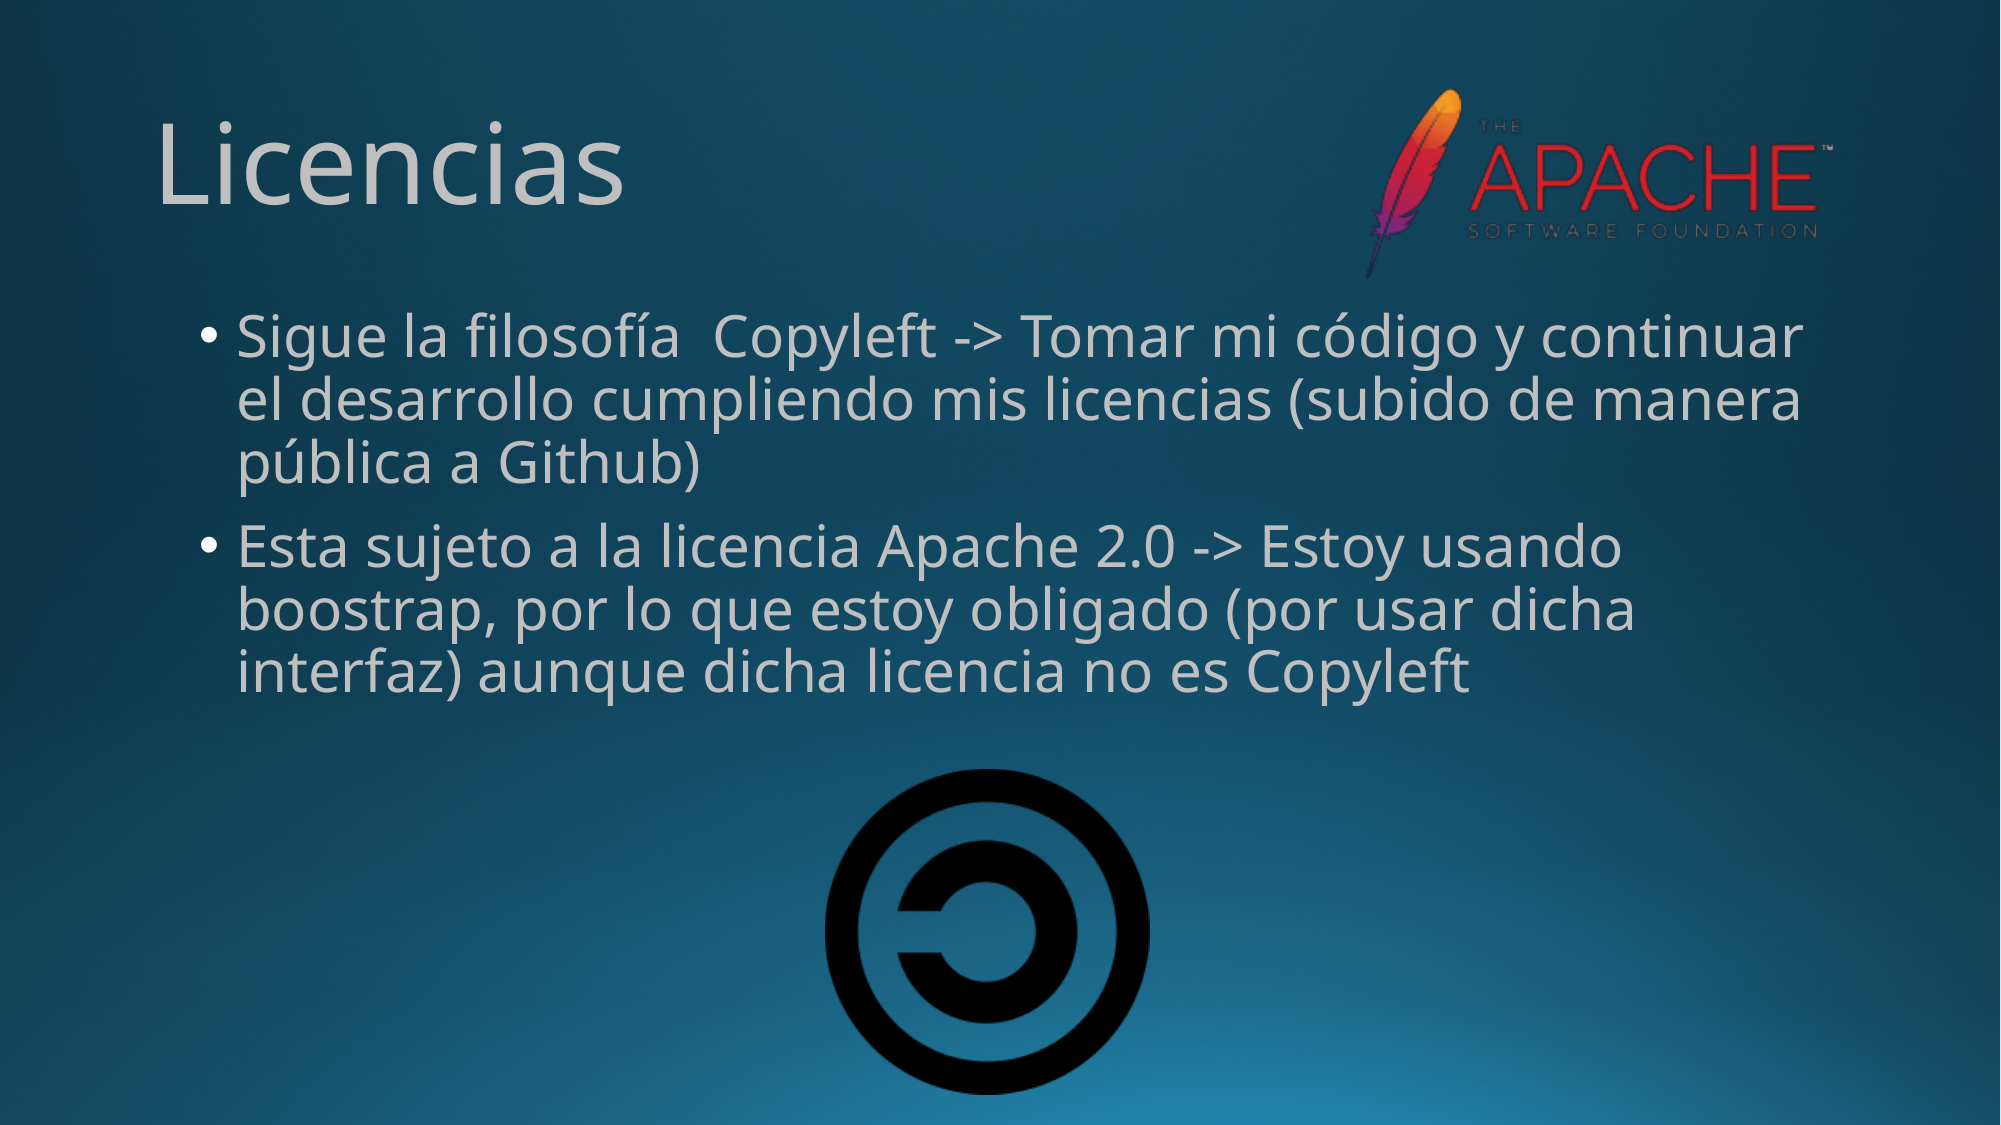

# Licencias
Sigue la filosofía Copyleft -> Tomar mi código y continuar el desarrollo cumpliendo mis licencias (subido de manera pública a Github)
Esta sujeto a la licencia Apache 2.0 -> Estoy usando boostrap, por lo que estoy obligado (por usar dicha interfaz) aunque dicha licencia no es Copyleft